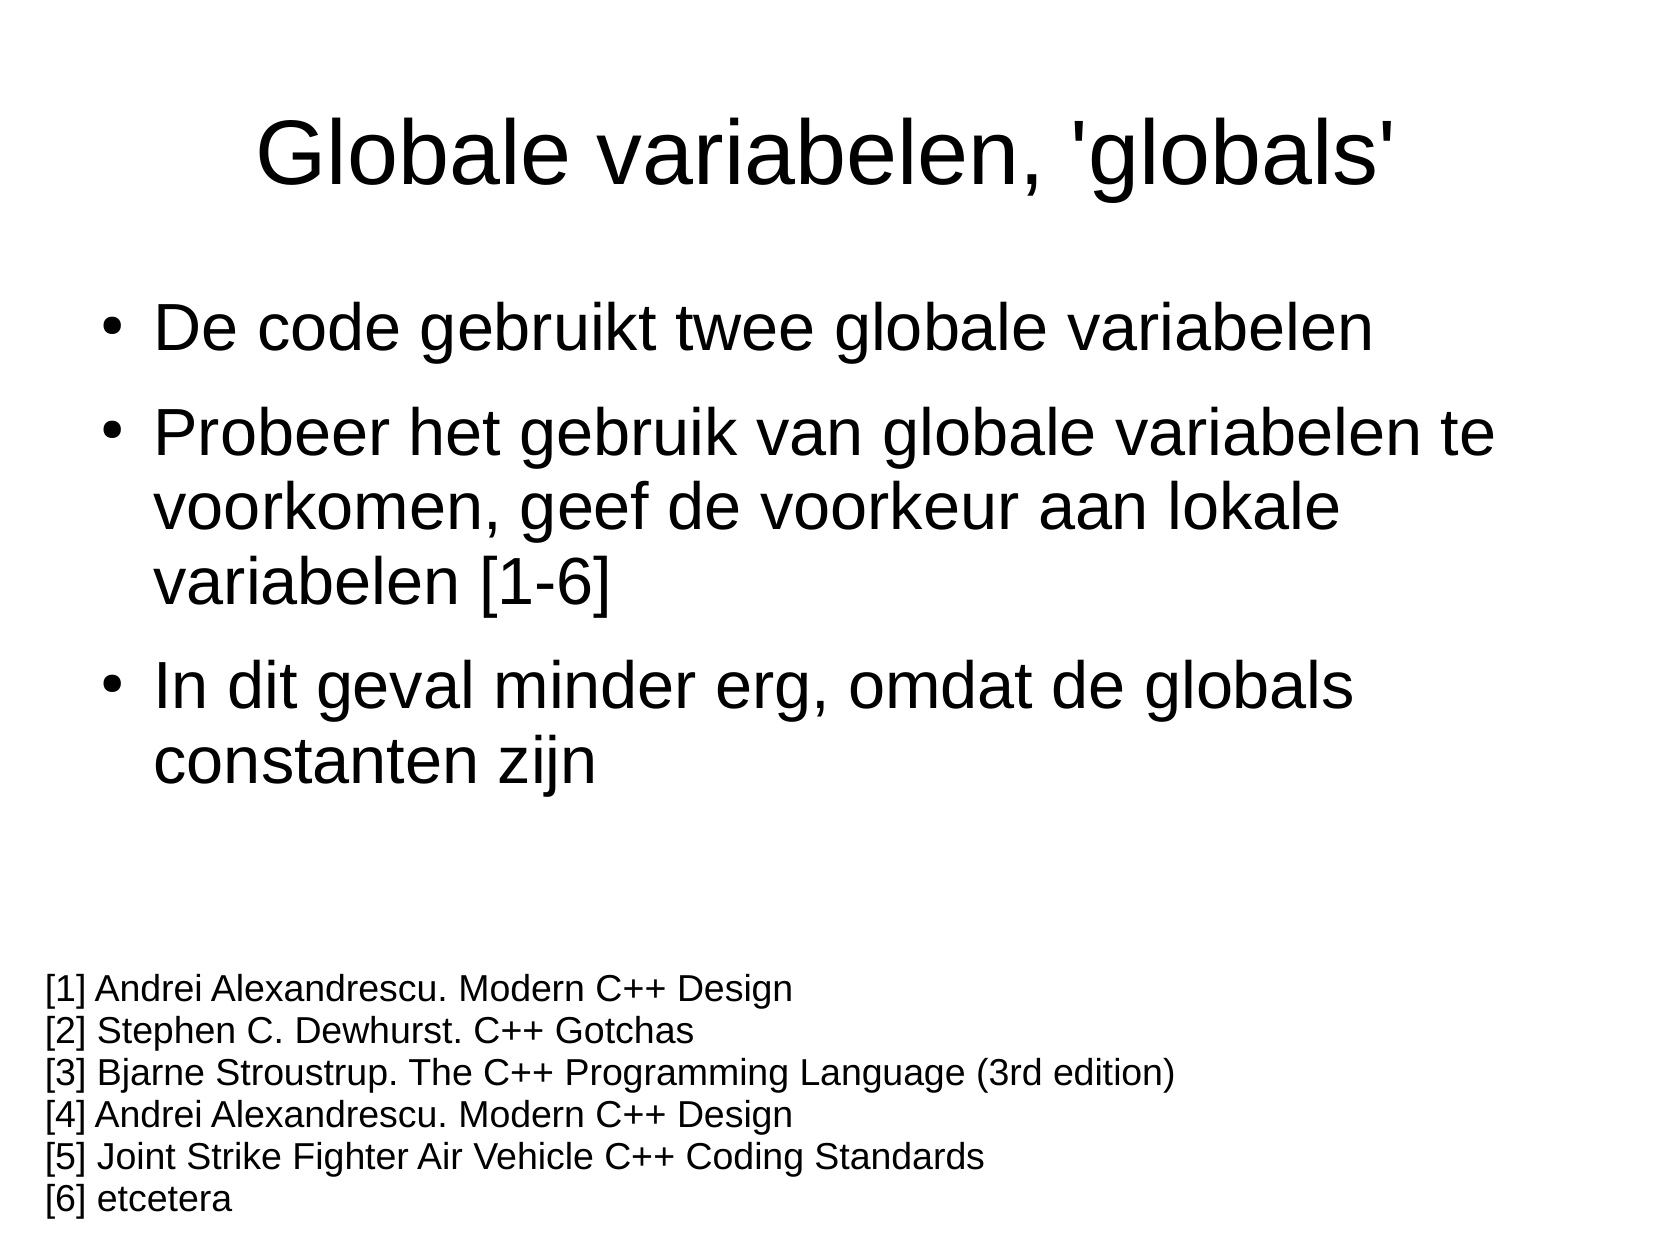

# Globale variabelen, 'globals'
De code gebruikt twee globale variabelen
Probeer het gebruik van globale variabelen te voorkomen, geef de voorkeur aan lokale variabelen [1-6]
In dit geval minder erg, omdat de globals constanten zijn
[1] Andrei Alexandrescu. Modern C++ Design
[2] Stephen C. Dewhurst. C++ Gotchas
[3] Bjarne Stroustrup. The C++ Programming Language (3rd edition)
[4] Andrei Alexandrescu. Modern C++ Design
[5] Joint Strike Fighter Air Vehicle C++ Coding Standards
[6] etcetera